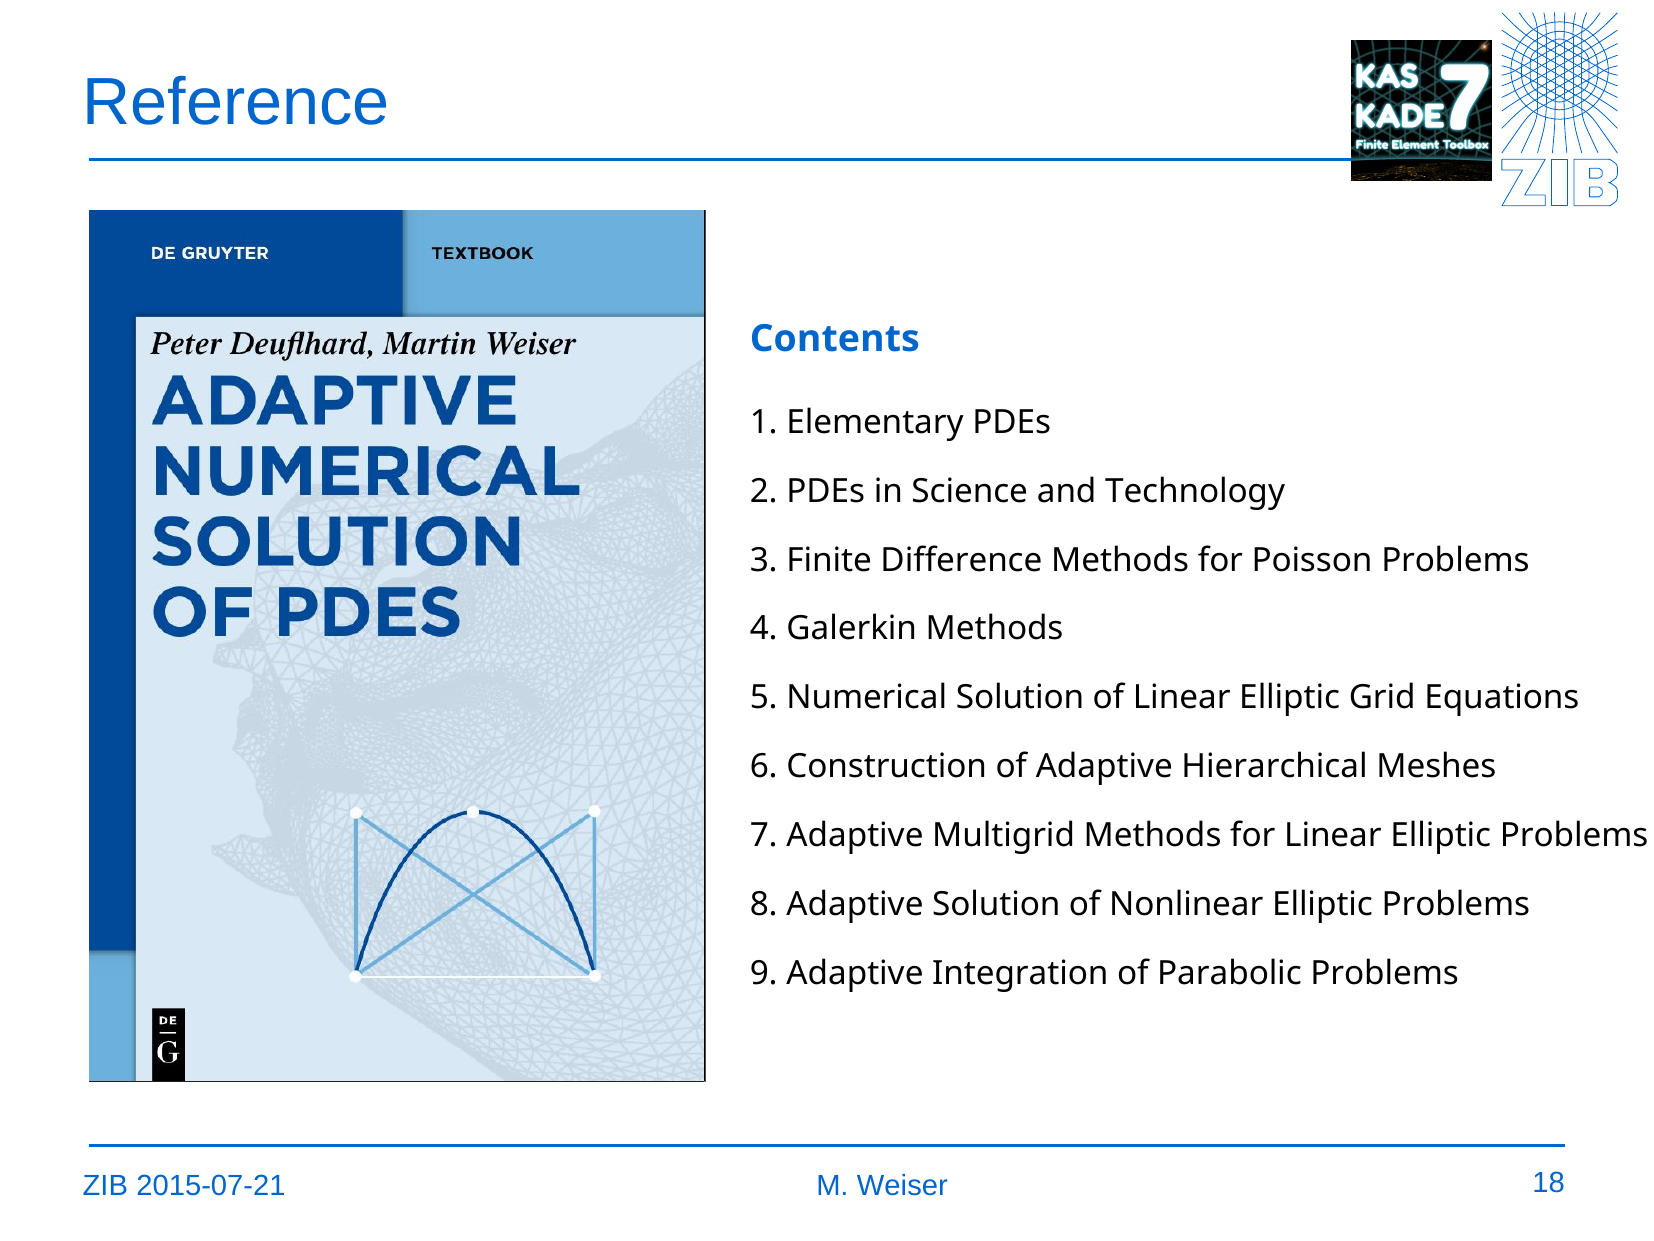

# Reference
Contents
 Elementary PDEs
 PDEs in Science and Technology
 Finite Difference Methods for Poisson Problems
 Galerkin Methods
 Numerical Solution of Linear Elliptic Grid Equations
 Construction of Adaptive Hierarchical Meshes
 Adaptive Multigrid Methods for Linear Elliptic Problems
 Adaptive Solution of Nonlinear Elliptic Problems
 Adaptive Integration of Parabolic Problems
18
ZIB 2015-07-21
M. Weiser